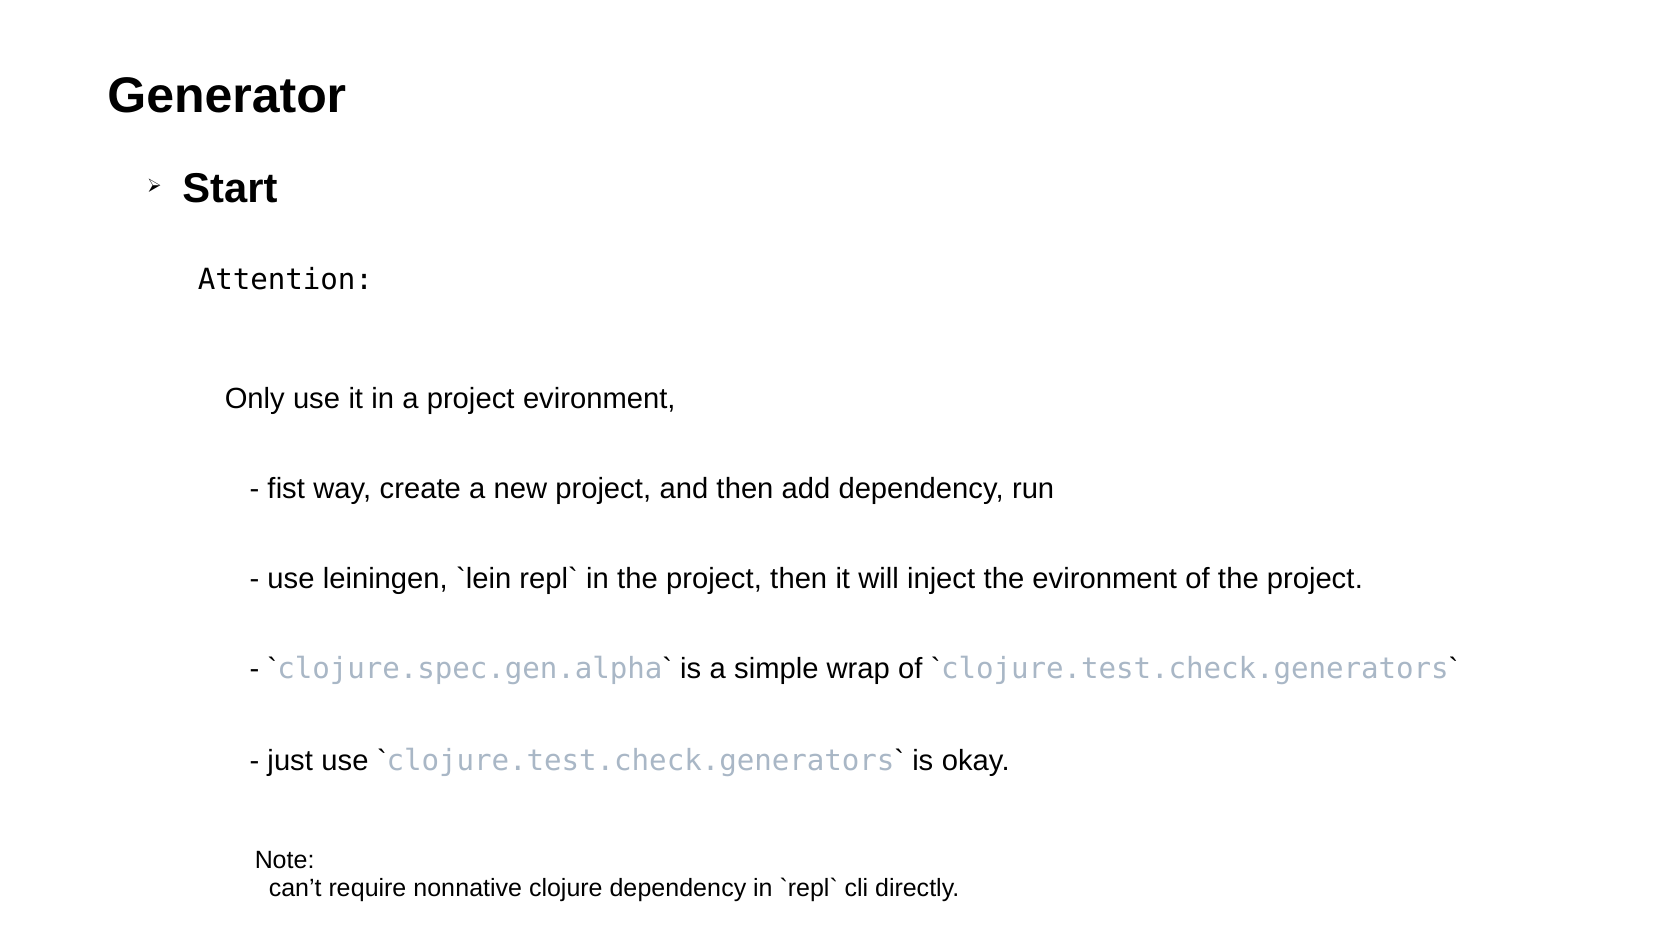

Generator
Start
Attention:
Only use it in a project evironment,
 - fist way, create a new project, and then add dependency, run
 - use leiningen, `lein repl` in the project, then it will inject the evironment of the project.
 - `clojure.spec.gen.alpha` is a simple wrap of `clojure.test.check.generators`
 - just use `clojure.test.check.generators` is okay.
Note:
 can’t require nonnative clojure dependency in `repl` cli directly.